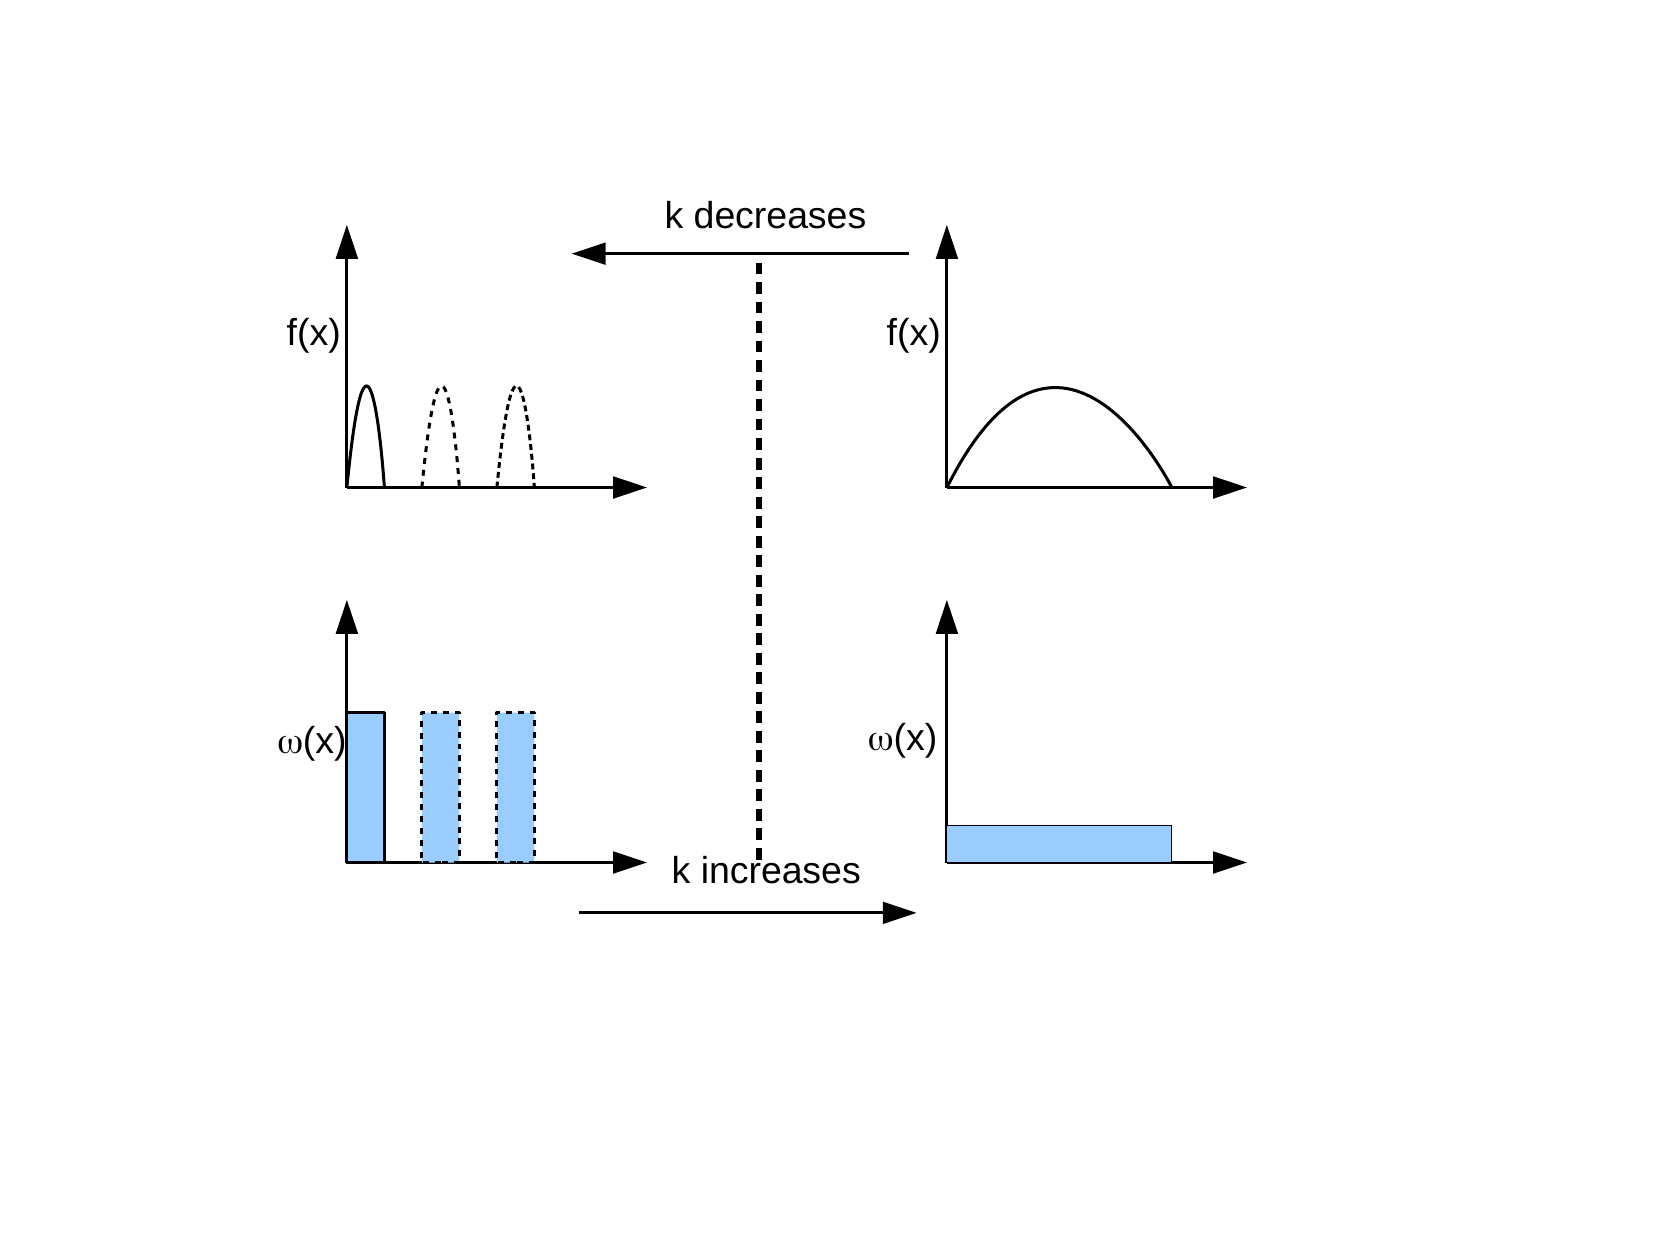

k decreases
f(x)
f(x)
w(x)
w(x)
k increases